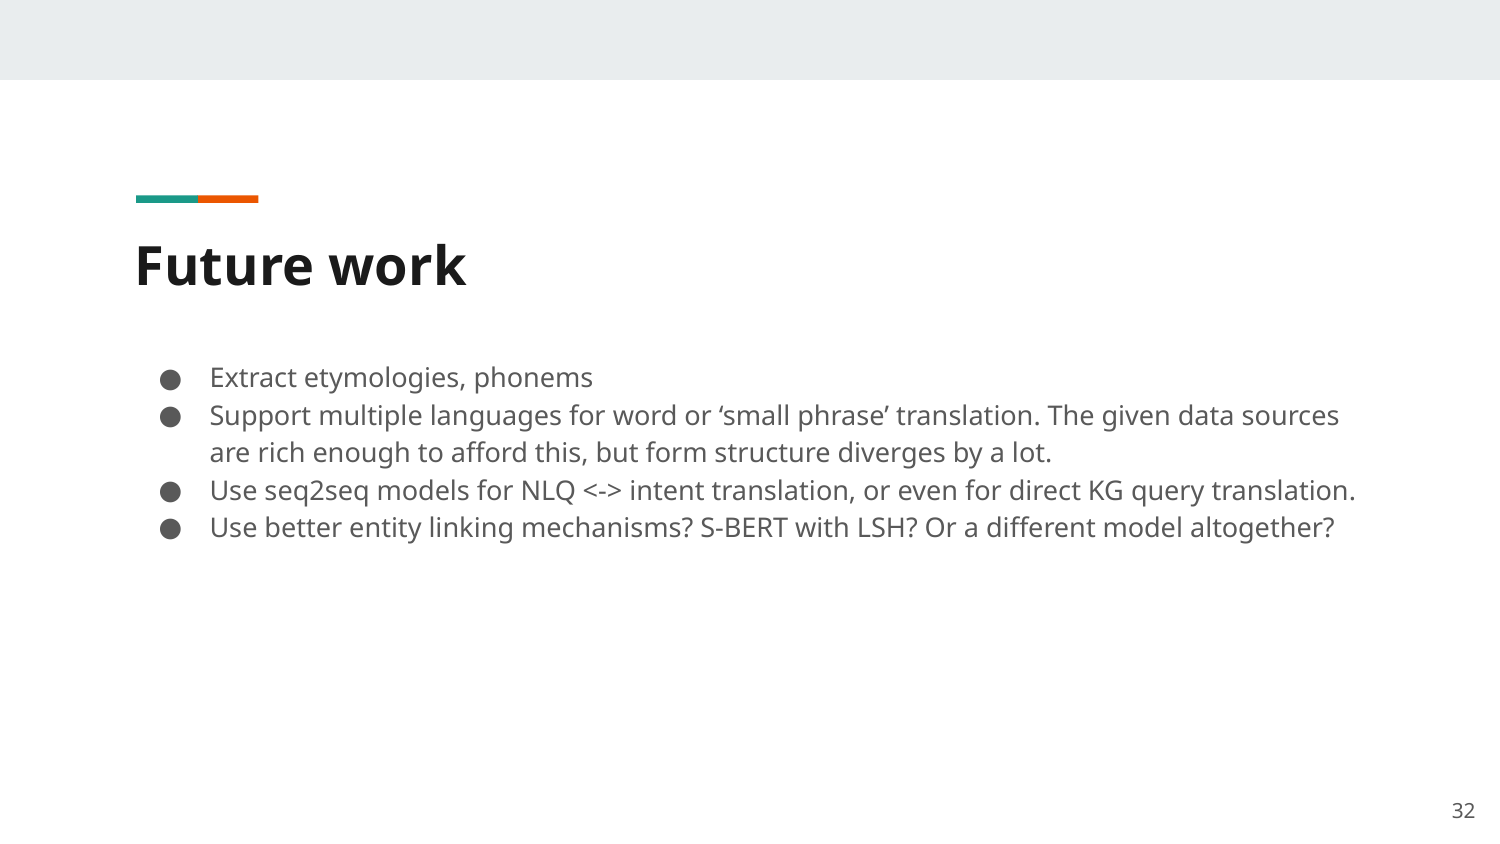

# Future work
Extract etymologies, phonems
Support multiple languages for word or ‘small phrase’ translation. The given data sources are rich enough to afford this, but form structure diverges by a lot.
Use seq2seq models for NLQ <-> intent translation, or even for direct KG query translation.
Use better entity linking mechanisms? S-BERT with LSH? Or a different model altogether?